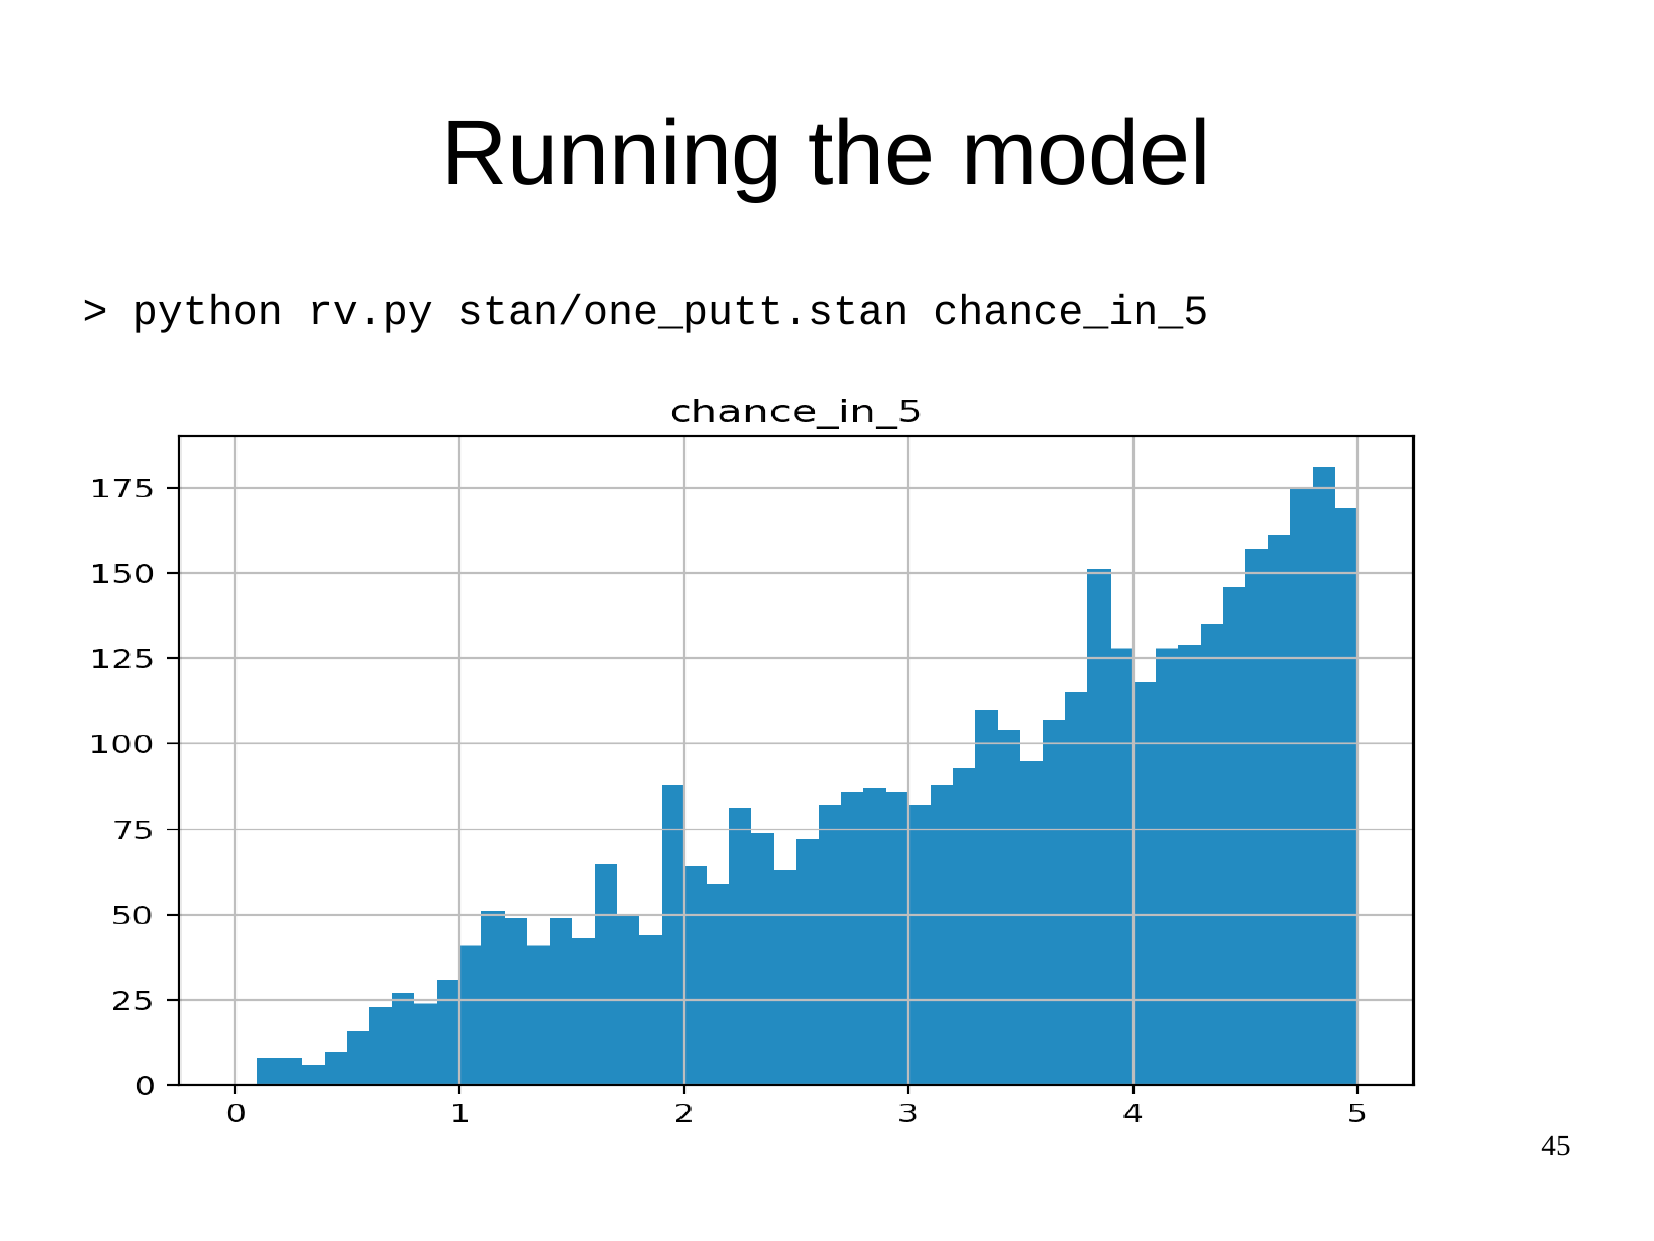

# Running the model
> python rv.py stan/one_putt.stan chance_in_5
45